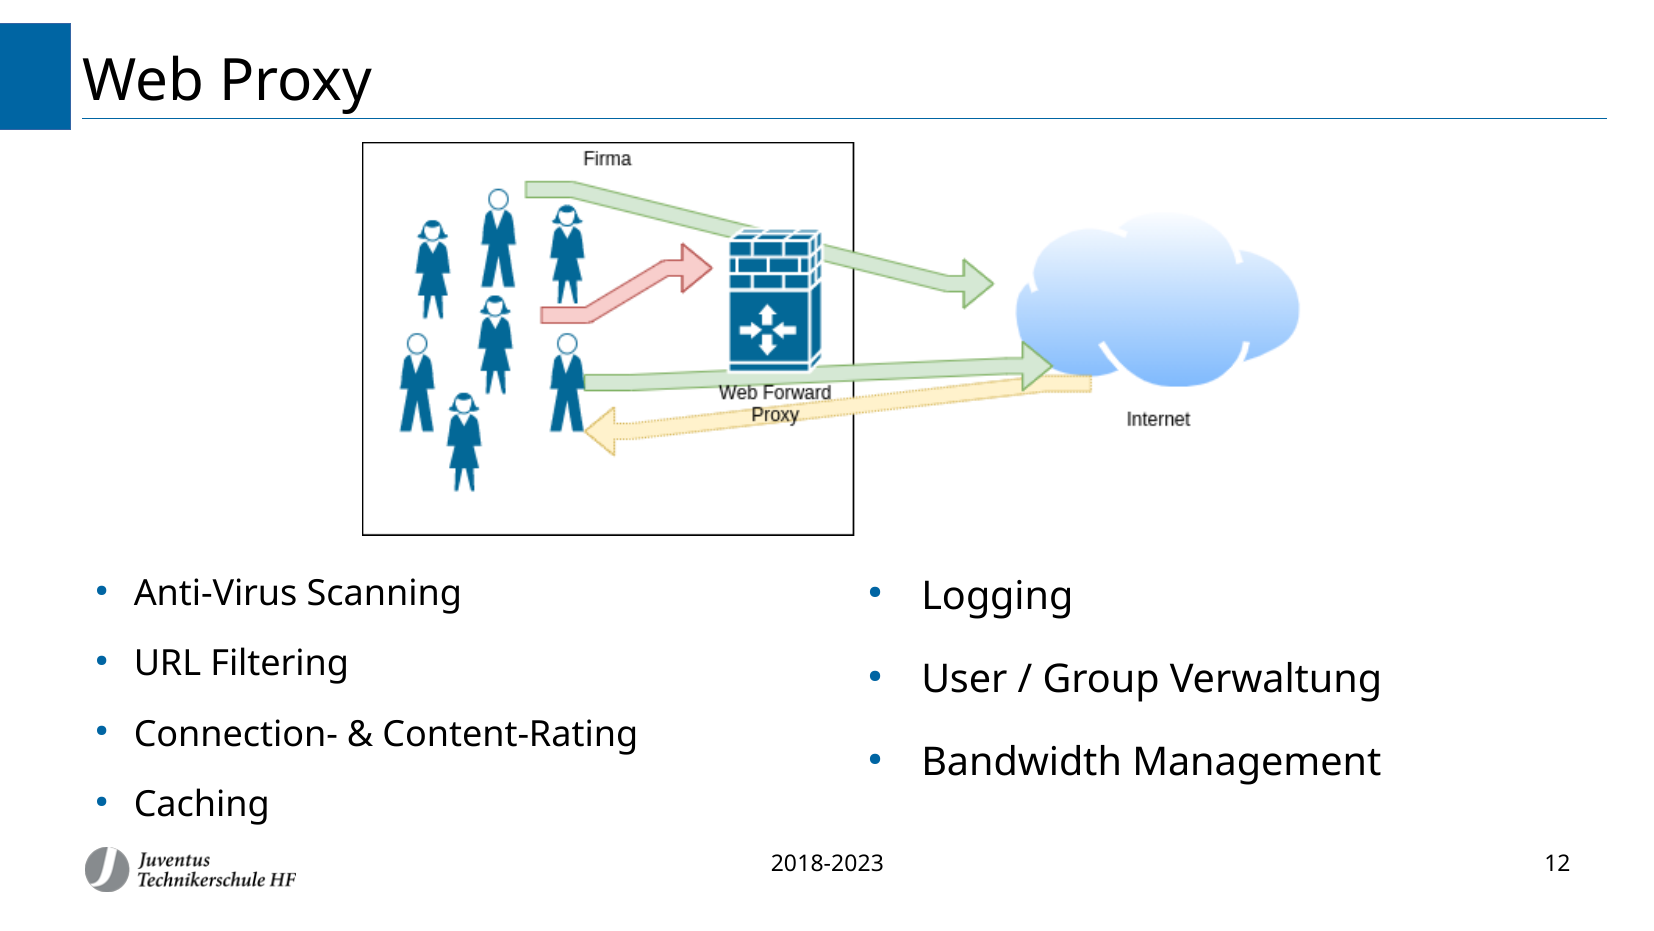

# Web Proxy
Anti-Virus Scanning
URL Filtering
Connection- & Content-Rating
Caching
Logging
User / Group Verwaltung
Bandwidth Management
2018-2023
12